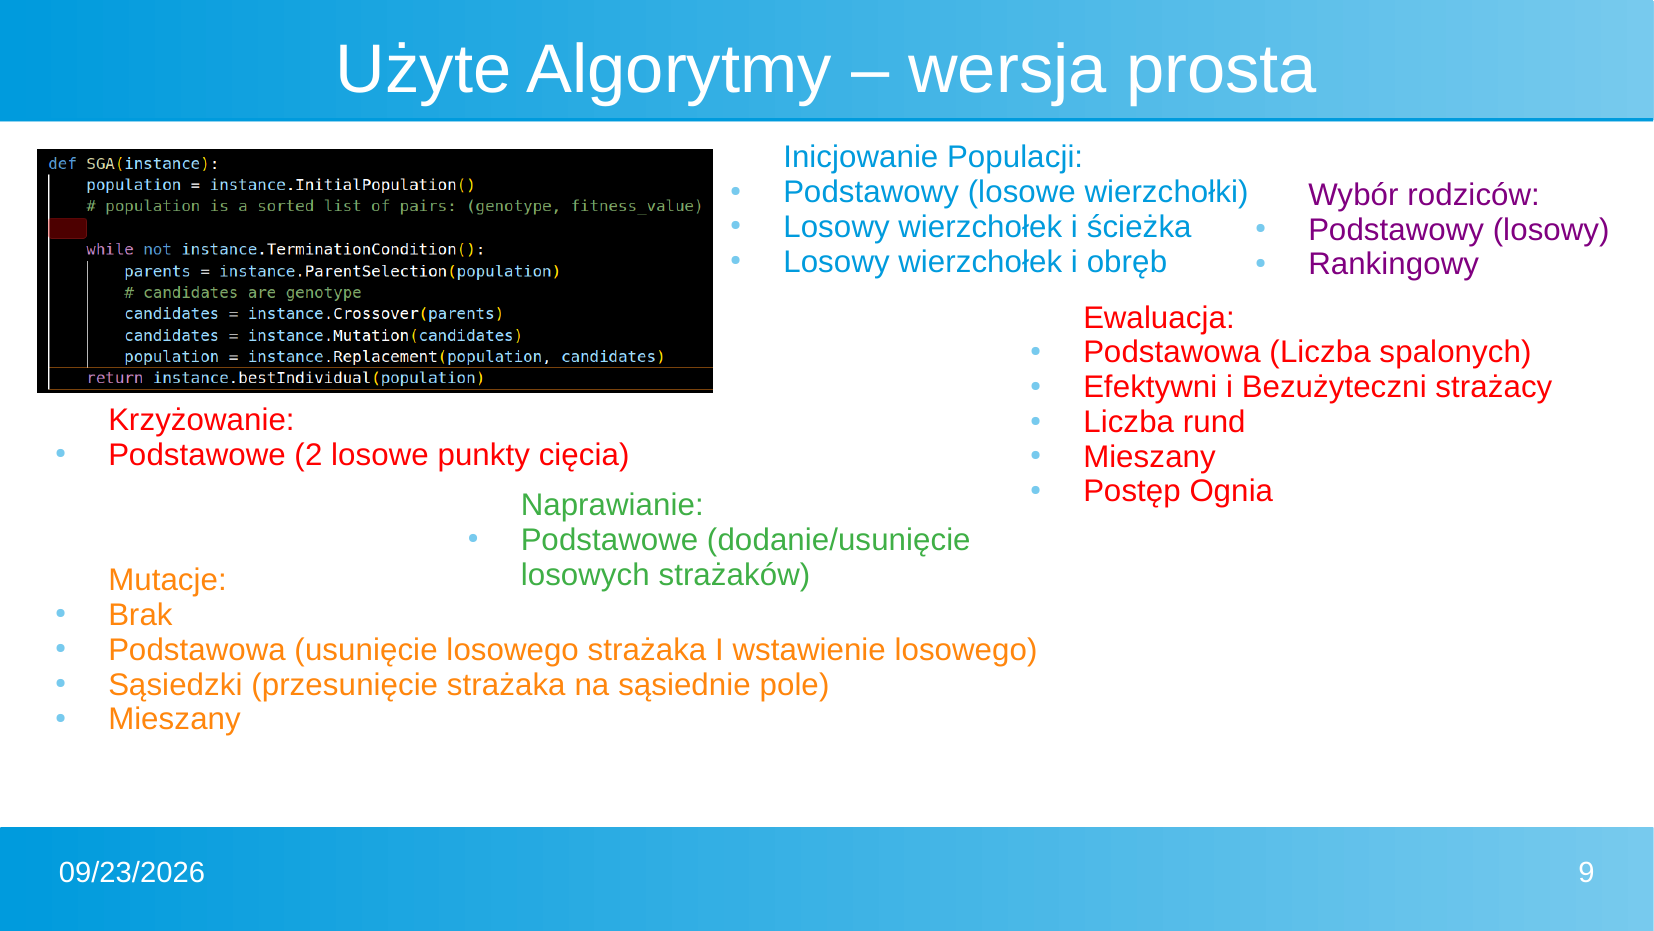

# Użyte Algorytmy – wersja prosta
Inicjowanie Populacji:
Podstawowy (losowe wierzchołki)
Losowy wierzchołek i ścieżka
Losowy wierzchołek i obręb
Wybór rodziców:
Podstawowy (losowy)
Rankingowy
Ewaluacja:
Podstawowa (Liczba spalonych)
Efektywni i Bezużyteczni strażacy
Liczba rund
Mieszany
Postęp Ognia
Krzyżowanie:
Podstawowe (2 losowe punkty cięcia)
Naprawianie:
Podstawowe (dodanie/usunięcie losowych strażaków)
Mutacje:
Brak
Podstawowa (usunięcie losowego strażaka I wstawienie losowego)
Sąsiedzki (przesunięcie strażaka na sąsiednie pole)
Mieszany
9